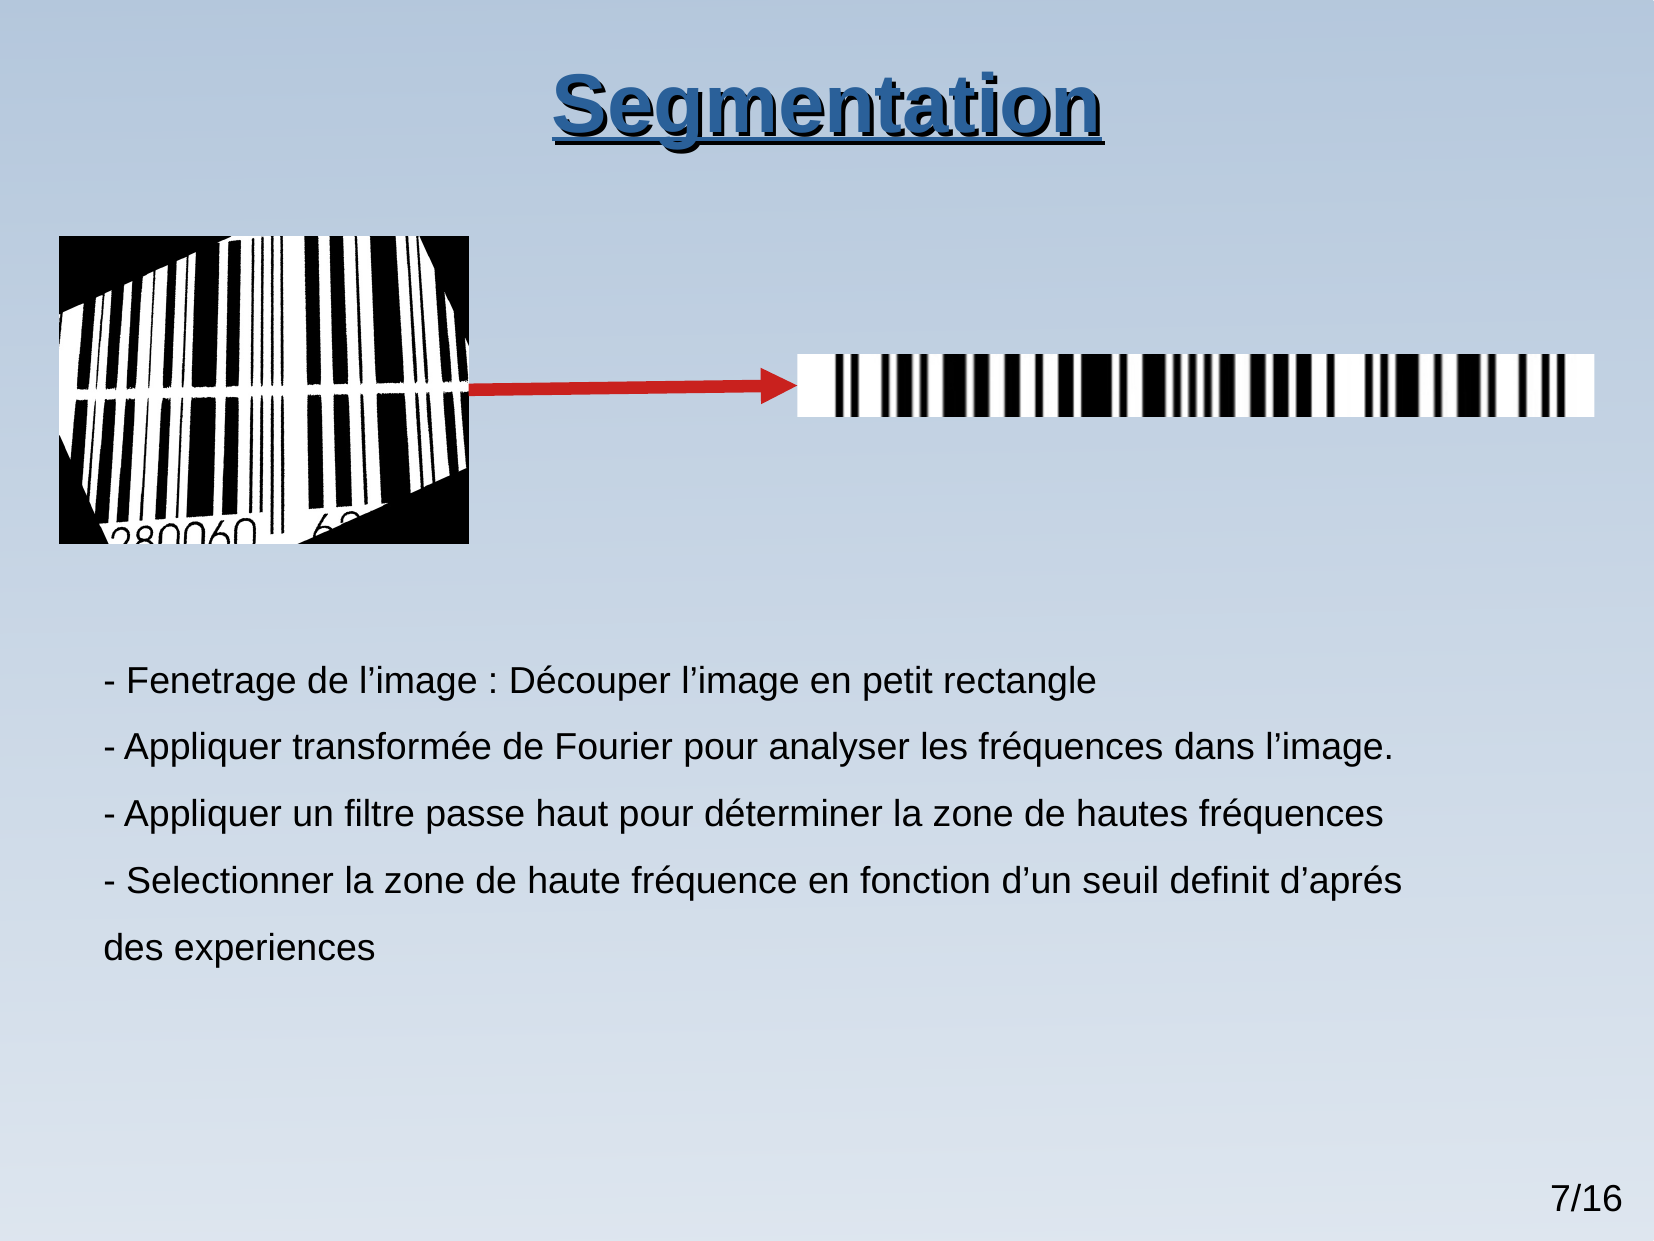

# Segmentation
- Fenetrage de l’image : Découper l’image en petit rectangle
- Appliquer transformée de Fourier pour analyser les fréquences dans l’image.
- Appliquer un filtre passe haut pour déterminer la zone de hautes fréquences
- Selectionner la zone de haute fréquence en fonction d’un seuil definit d’aprés
des experiences